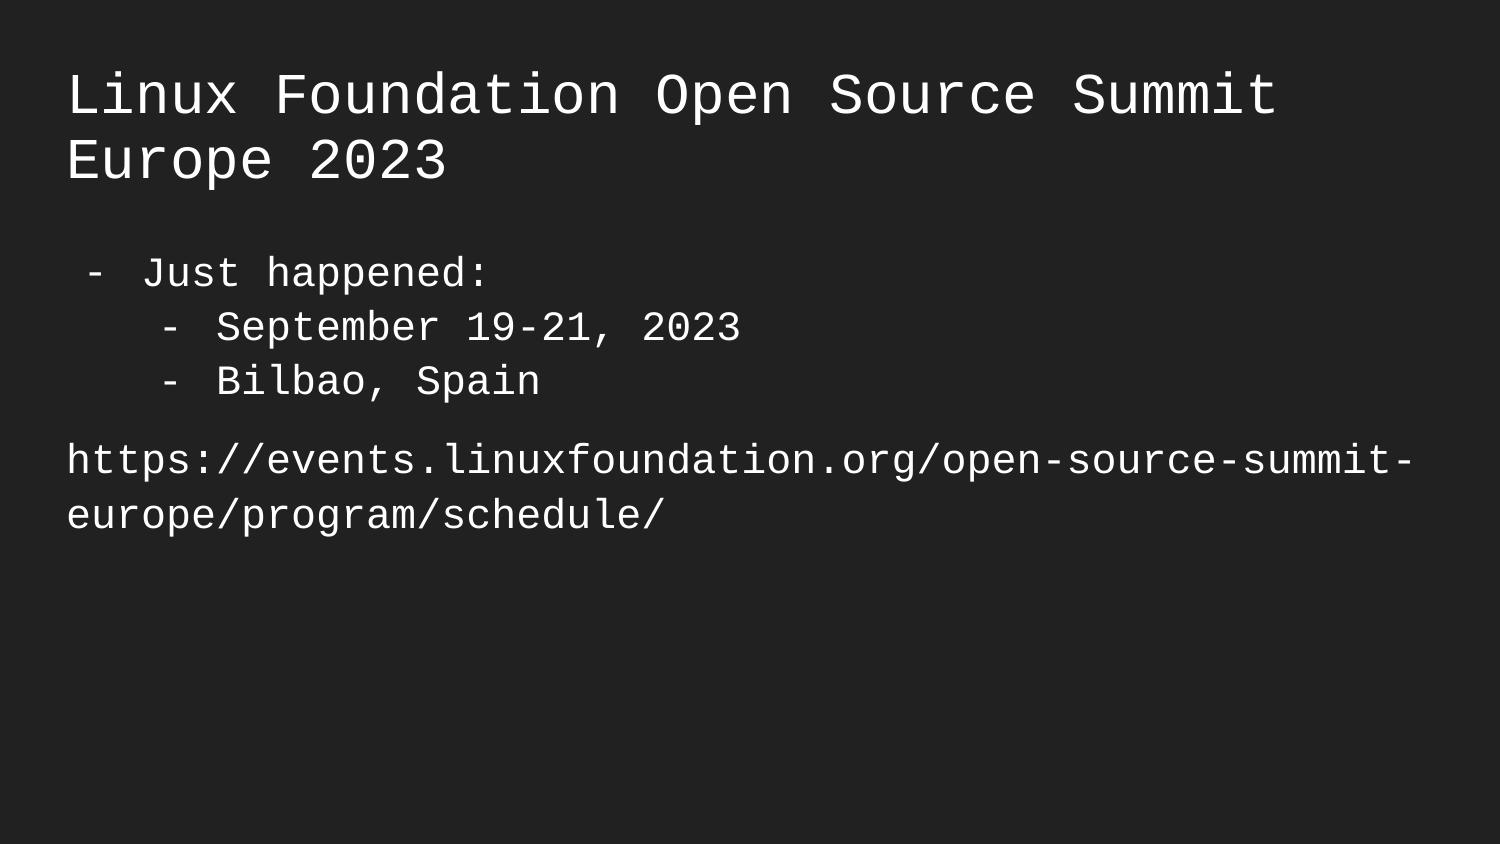

# Linux Foundation Open Source Summit Europe 2023
Just happened:
September 19-21, 2023
Bilbao, Spain
https://events.linuxfoundation.org/open-source-summit-europe/program/schedule/